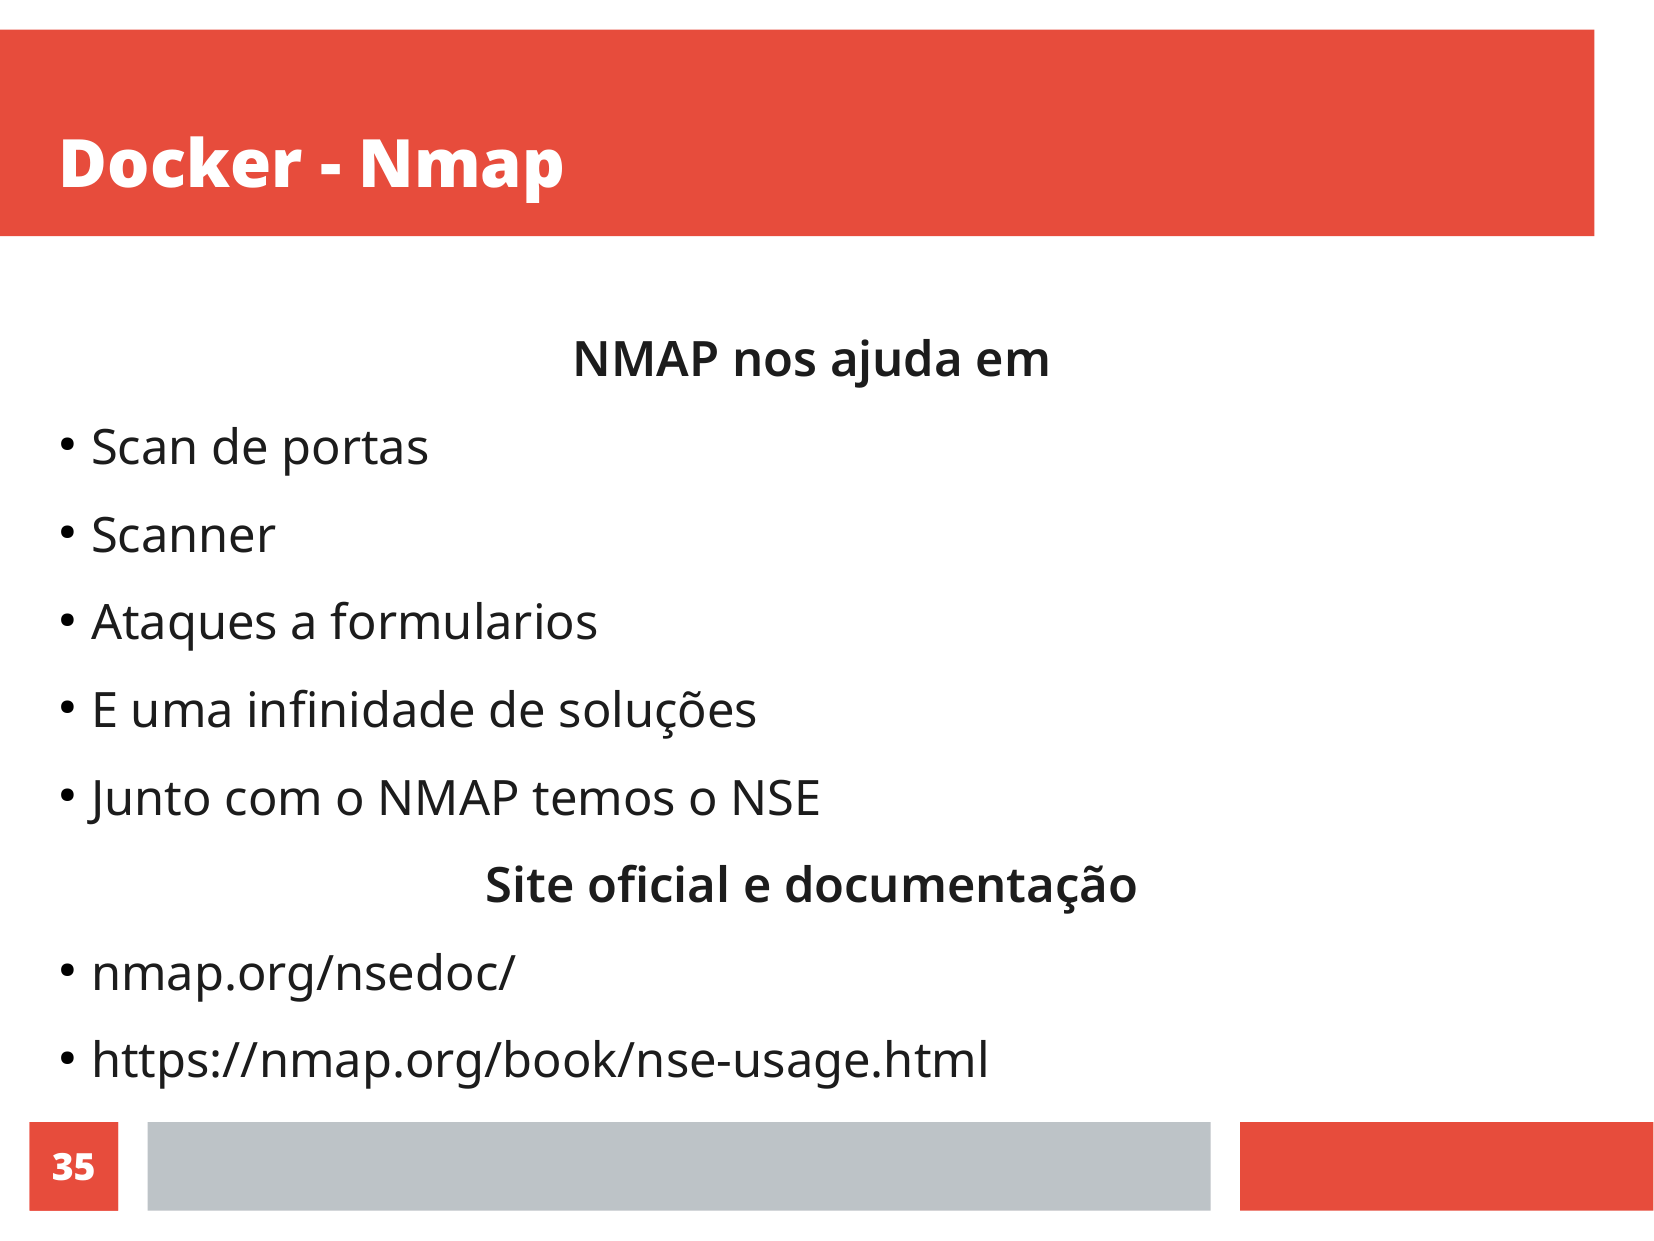

# Docker - Nmap
NMAP nos ajuda em
Scan de portas
Scanner
Ataques a formularios
E uma infinidade de soluções
Junto com o NMAP temos o NSE
Site oficial e documentação
nmap.org/nsedoc/
https://nmap.org/book/nse-usage.html
35